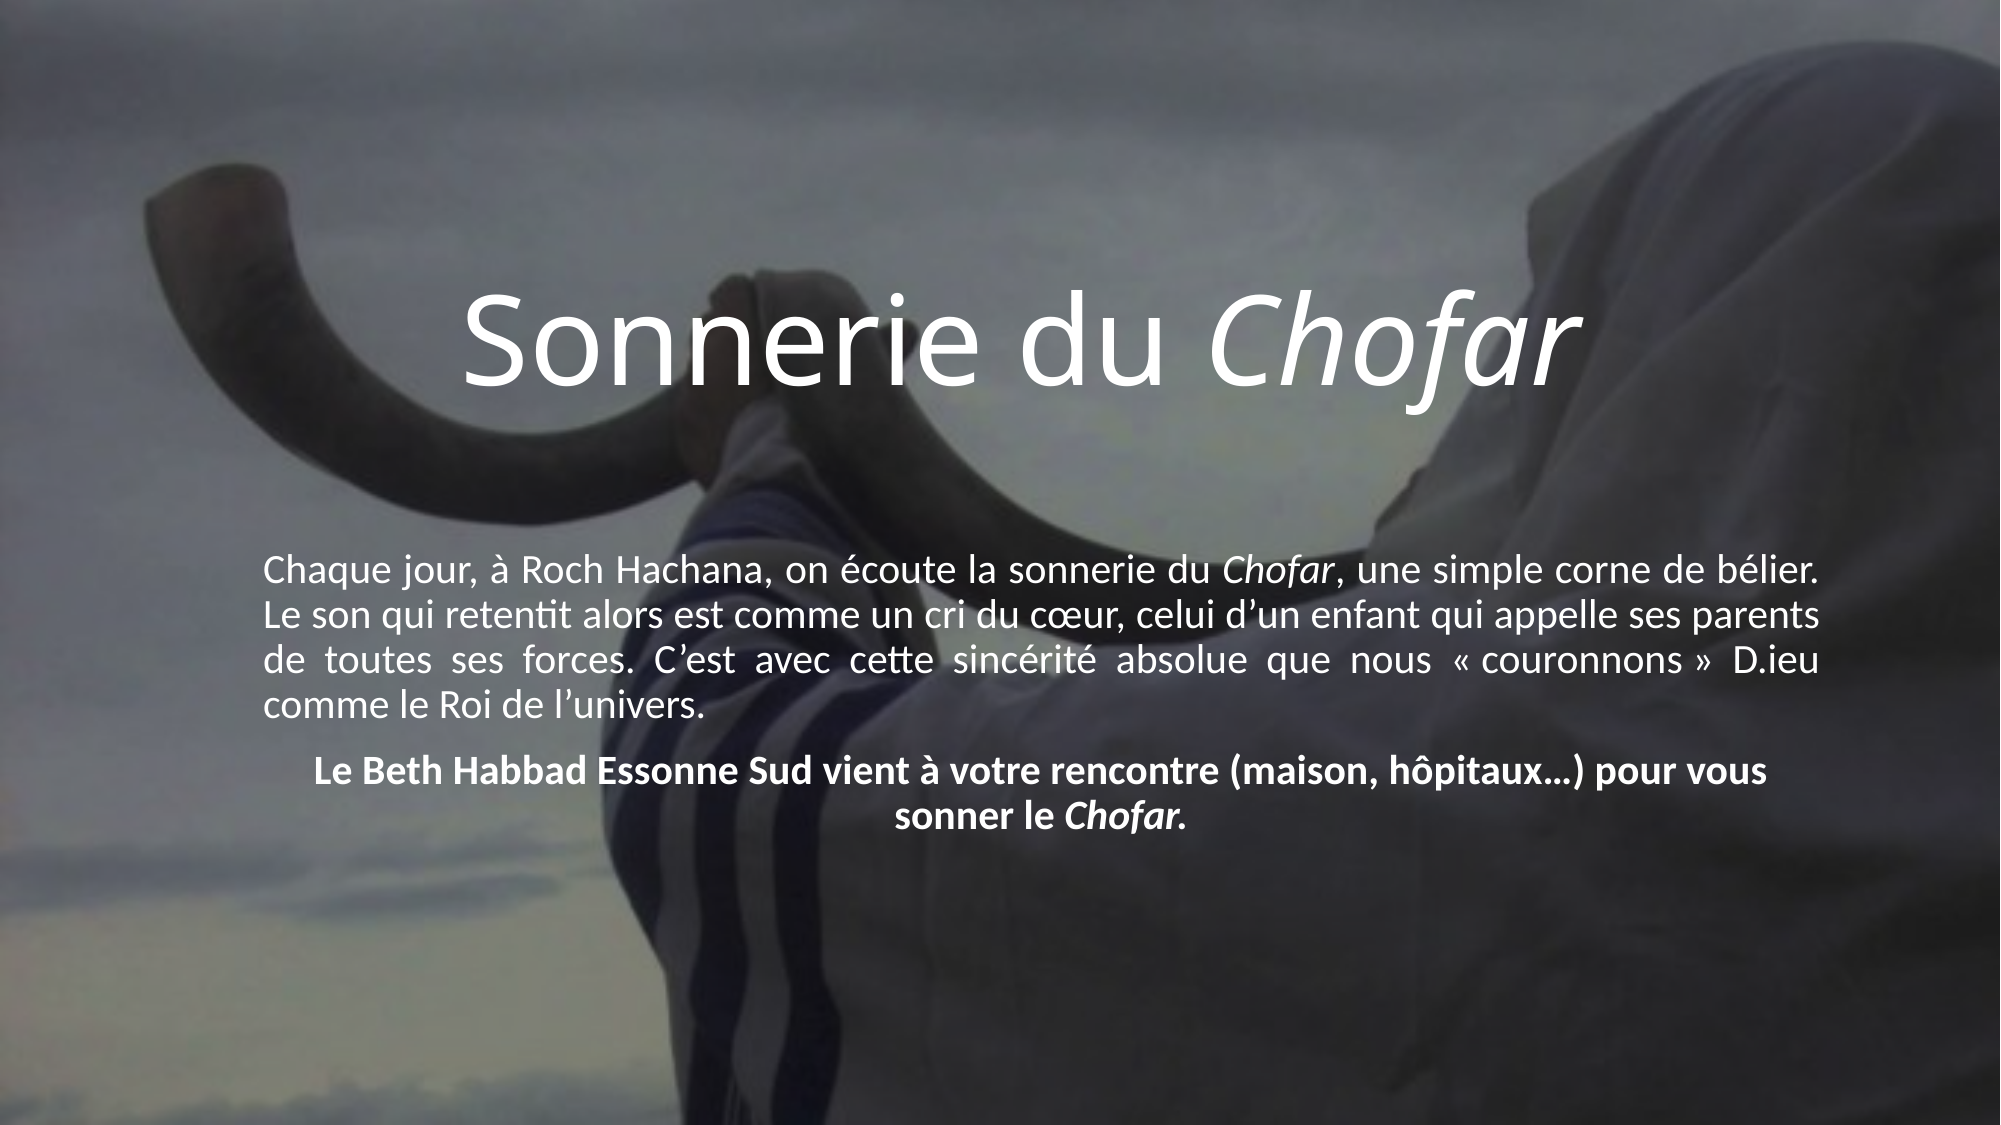

# Sonnerie du Chofar
Chaque jour, à Roch Hachana, on écoute la sonnerie du Chofar, une simple corne de bélier. Le son qui retentit alors est comme un cri du cœur, celui d’un enfant qui appelle ses parents de toutes ses forces. C’est avec cette sincérité absolue que nous « couronnons » D.ieu comme le Roi de l’univers.
Le Beth Habbad Essonne Sud vient à votre rencontre (maison, hôpitaux…) pour vous sonner le Chofar.